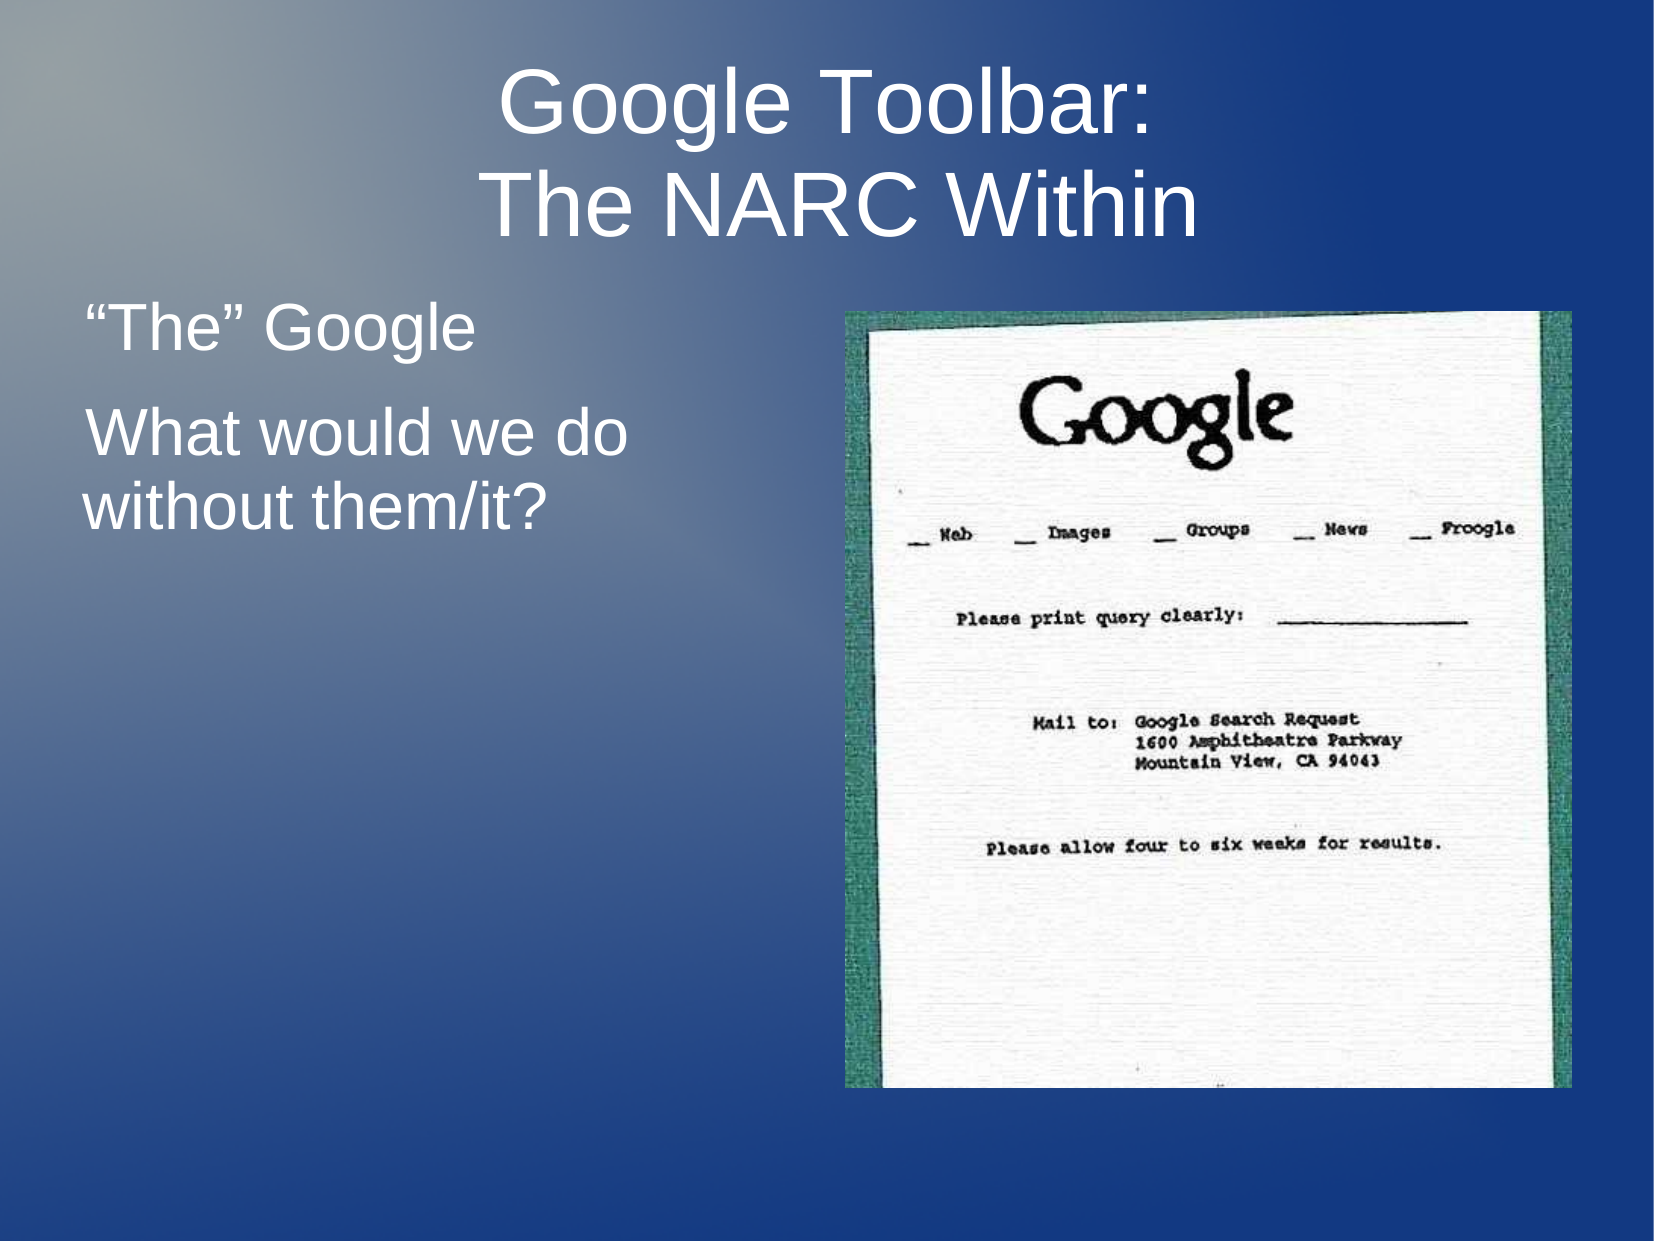

# Google Toolbar: The NARC Within
“The” Google
What would we do without them/it?